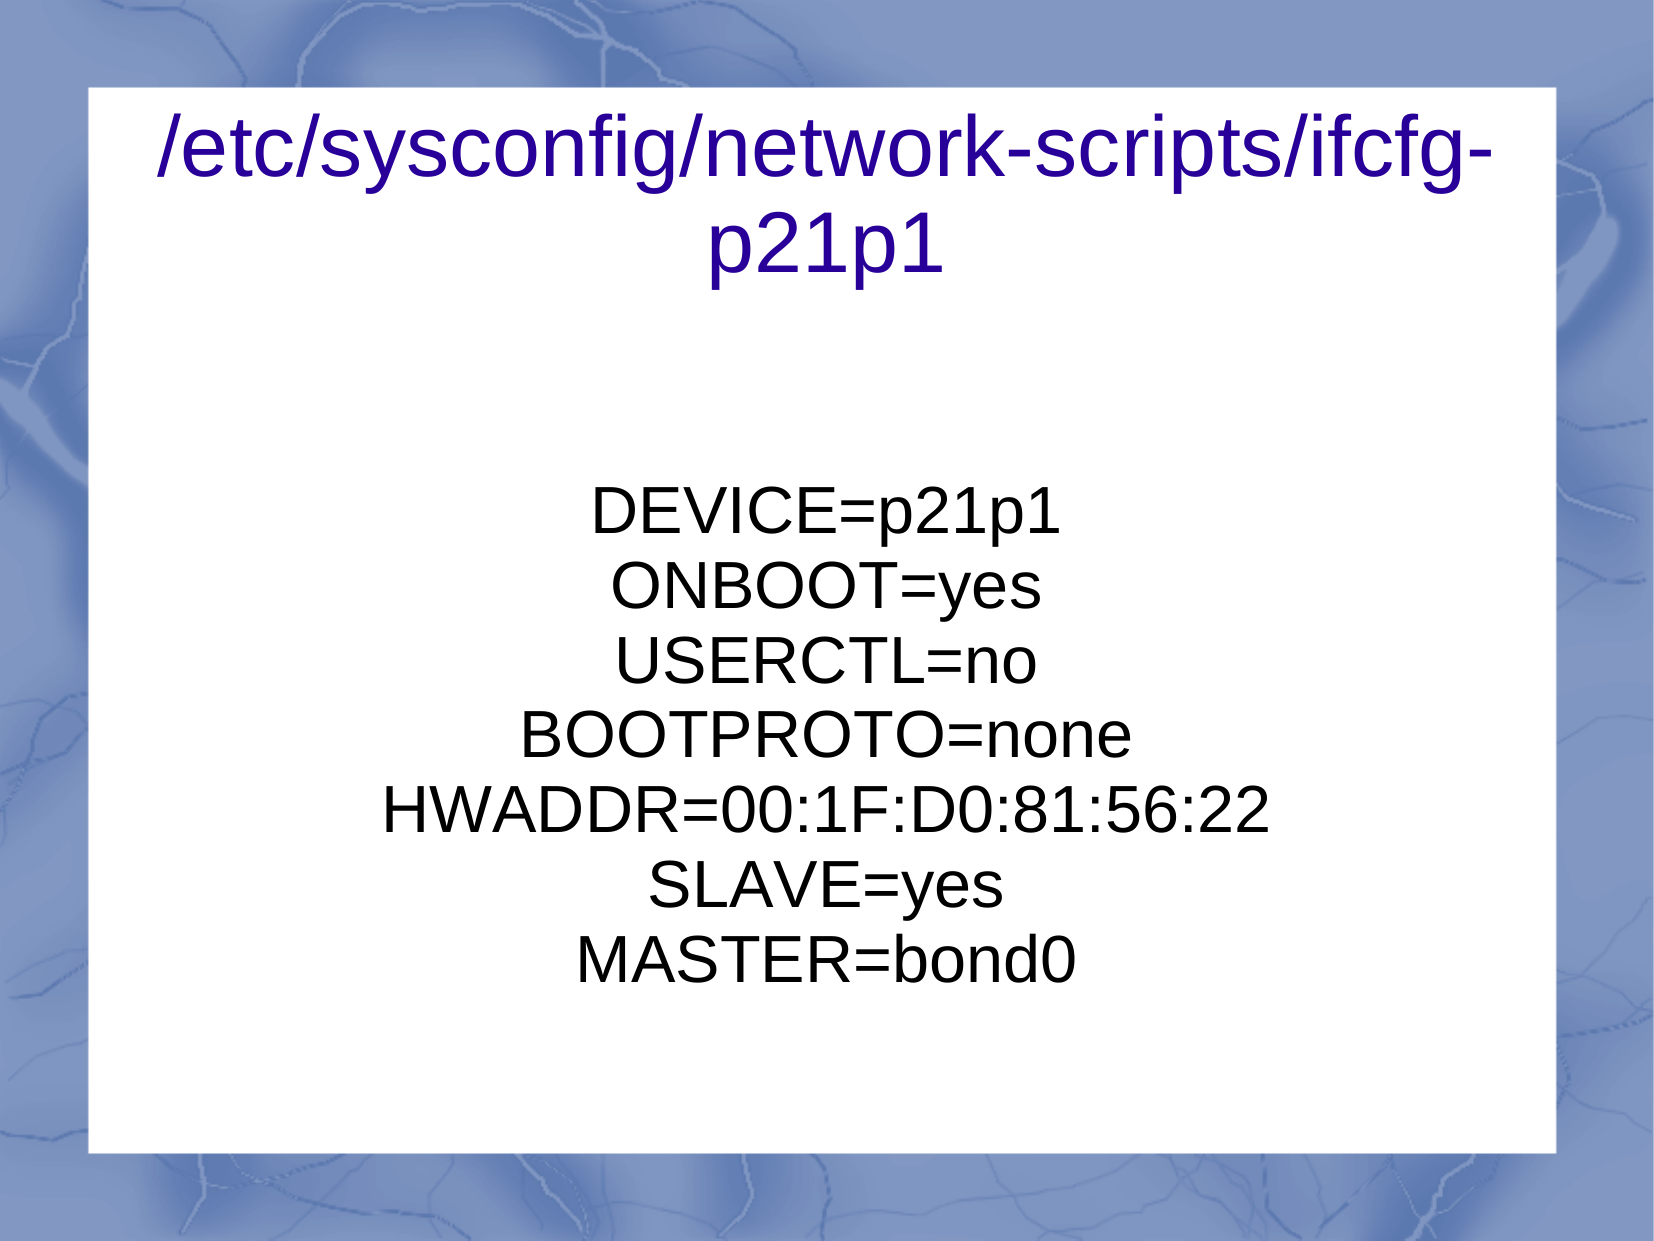

# /etc/sysconfig/network-scripts/ifcfg-p21p1
DEVICE=p21p1
ONBOOT=yes
USERCTL=no
BOOTPROTO=none
HWADDR=00:1F:D0:81:56:22
SLAVE=yes
MASTER=bond0